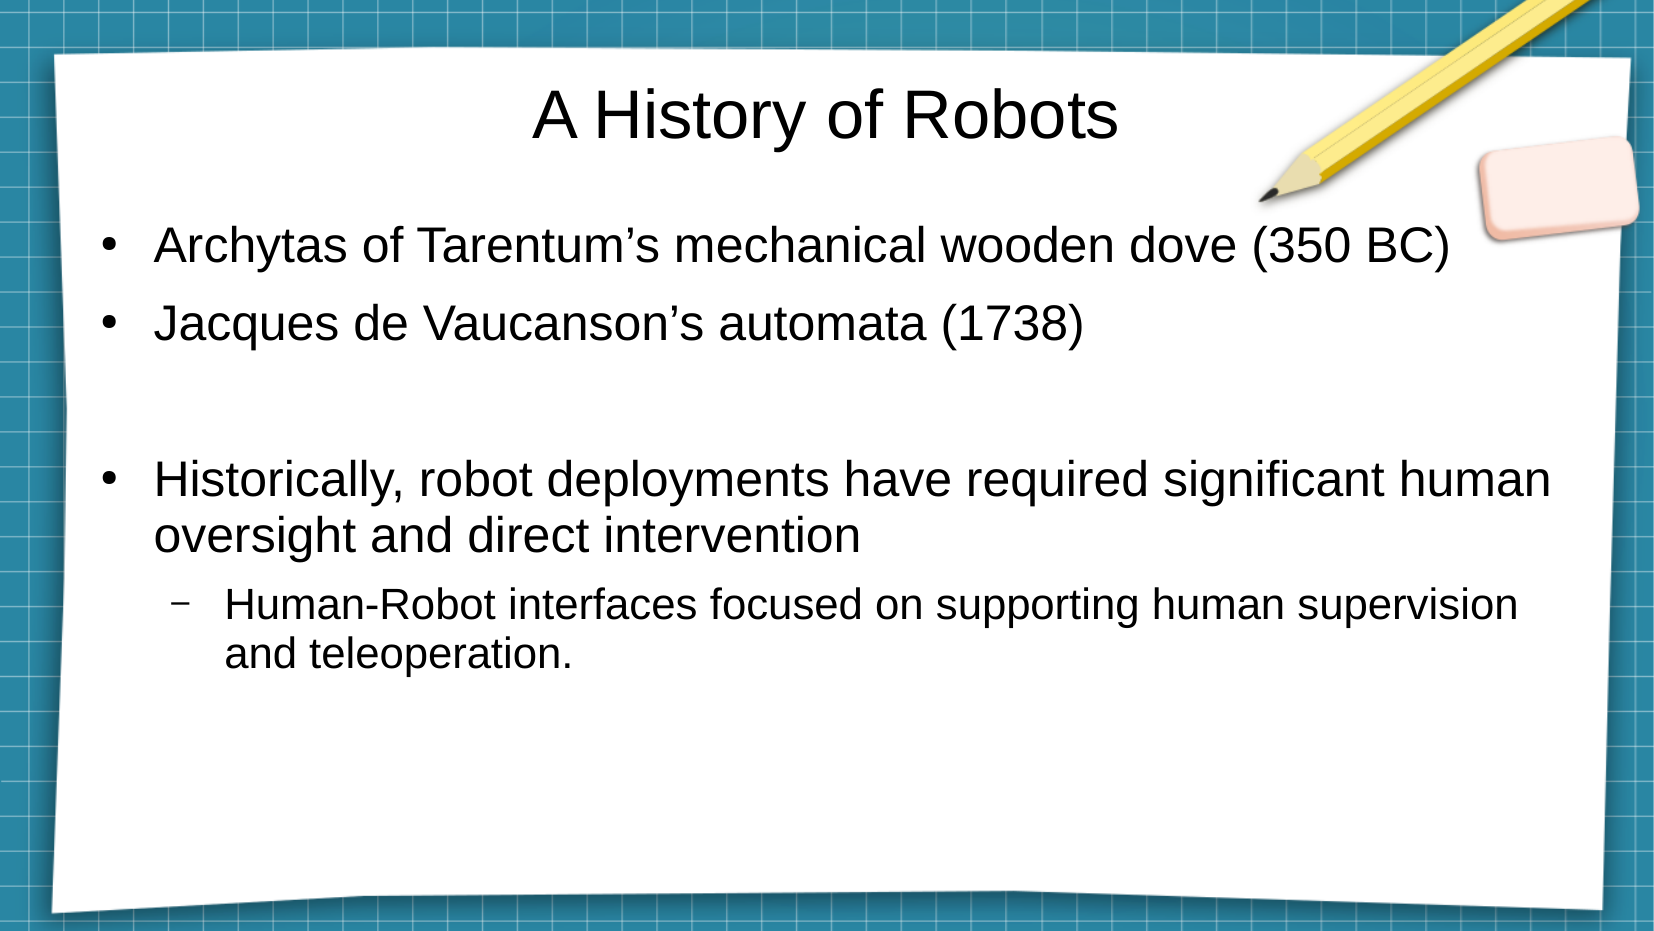

# A History of Robots
Archytas of Tarentum’s mechanical wooden dove (350 BC)
Jacques de Vaucanson’s automata (1738)
Historically, robot deployments have required significant human oversight and direct intervention
Human-Robot interfaces focused on supporting human supervision and teleoperation.